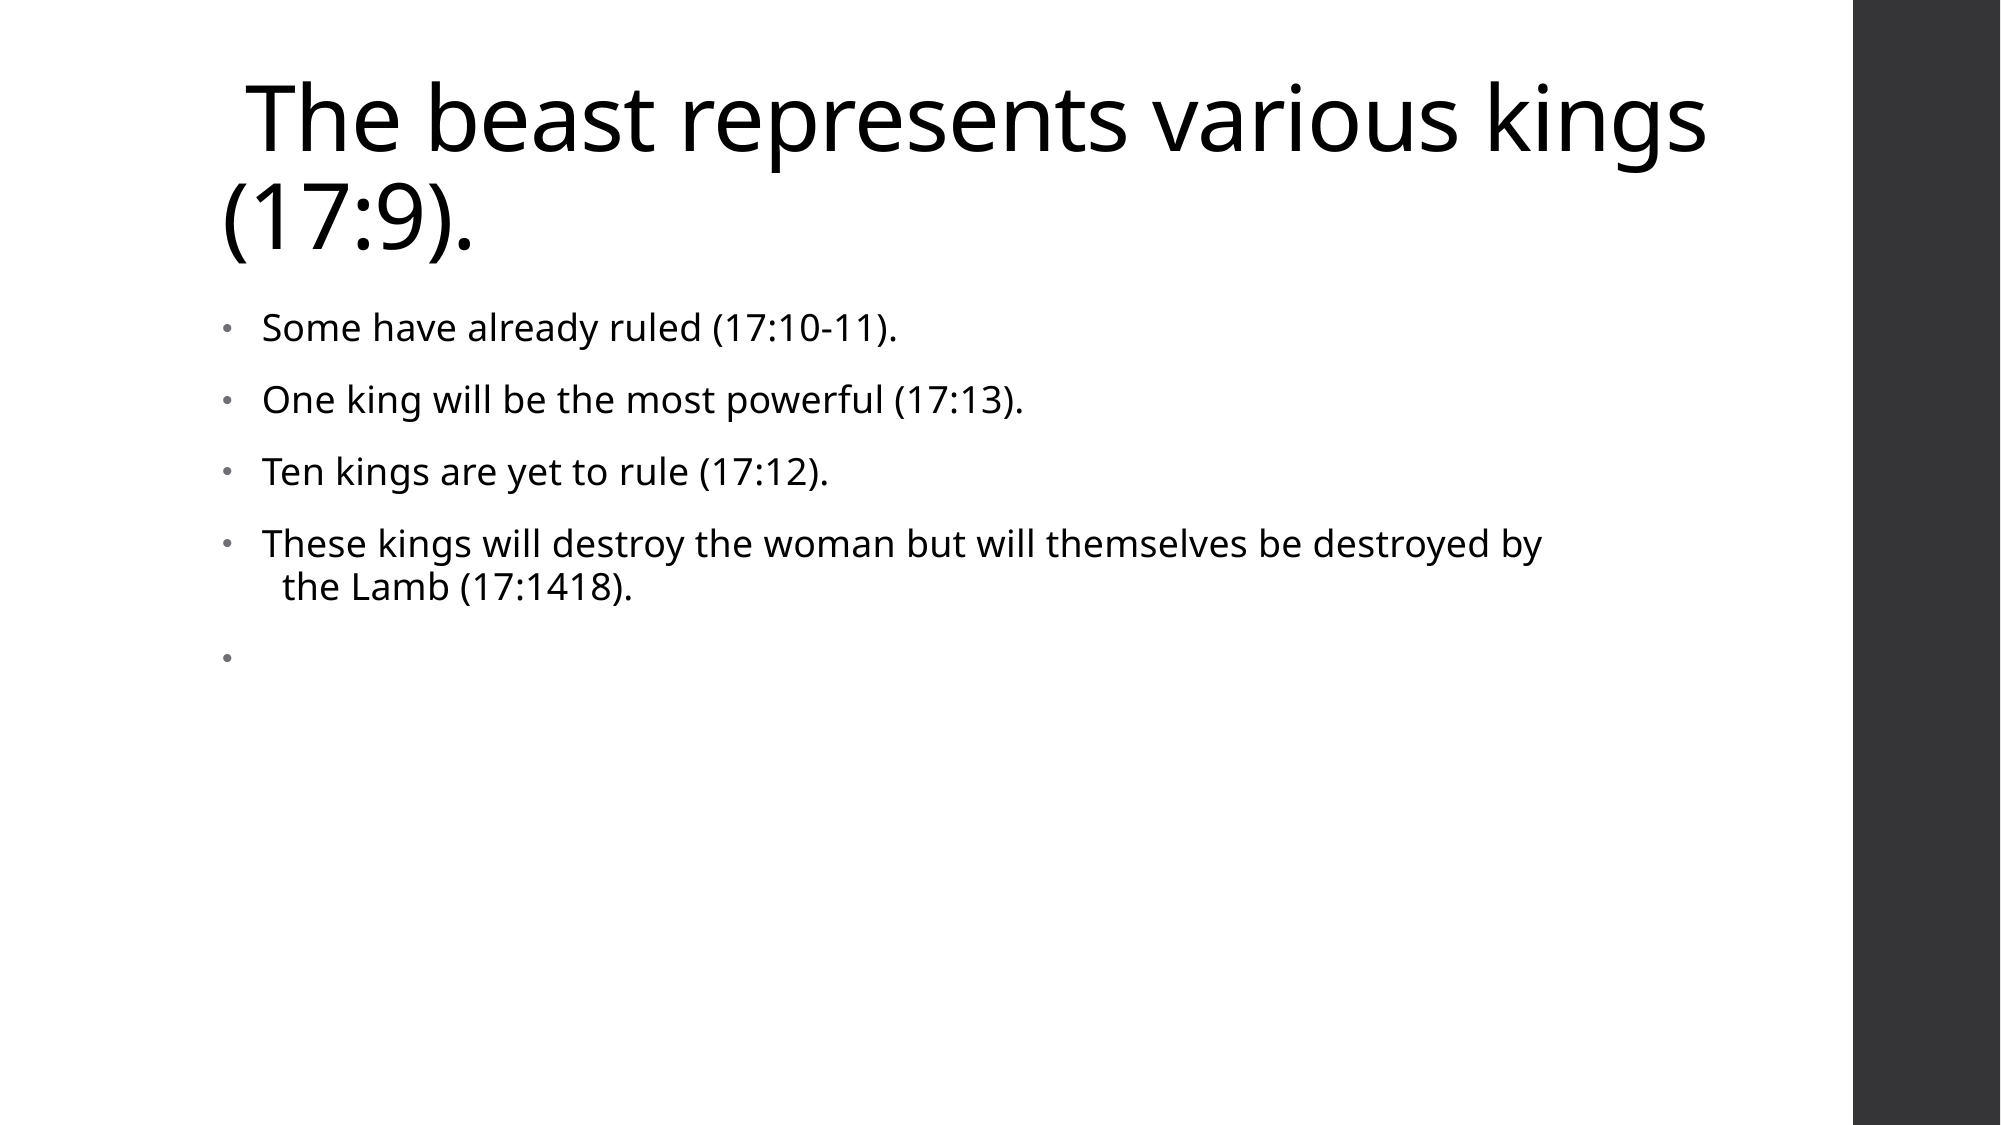

# The beast represents various kings (17:9).
 Some have already ruled (17:10-11).
 One king will be the most powerful (17:13).
 Ten kings are yet to rule (17:12).
 These kings will destroy the woman but will themselves be destroyed by the Lamb (17:1418).